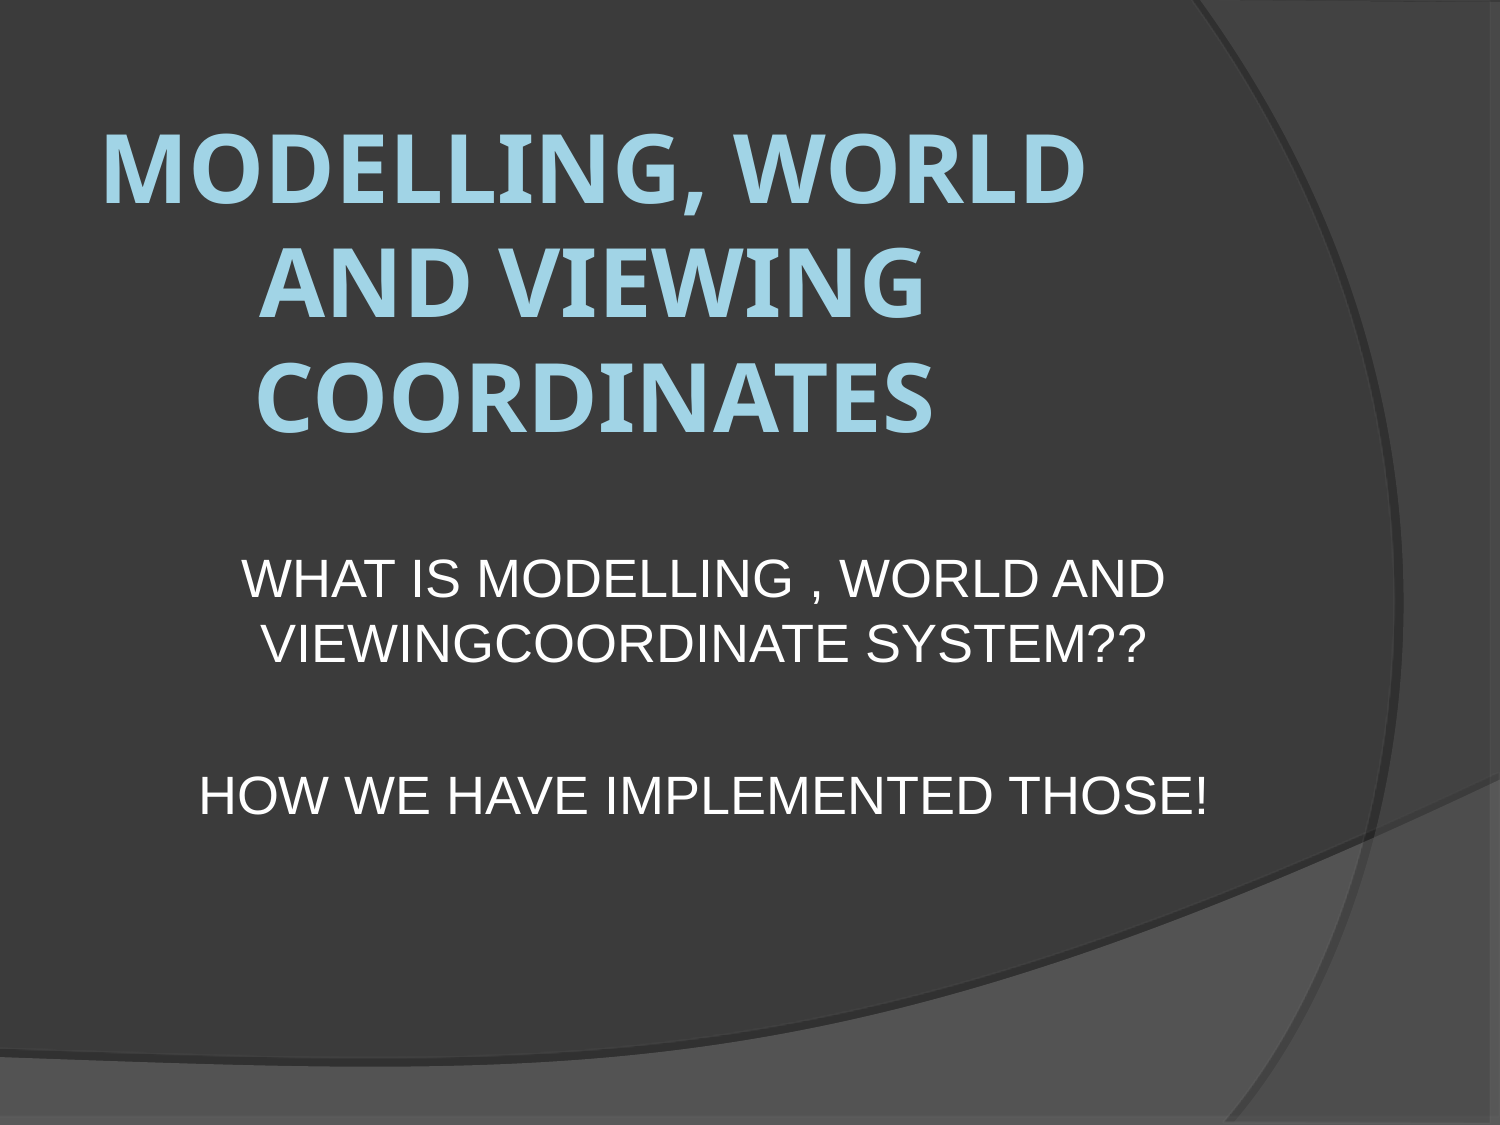

# MODELLING, world and viewing COORDINATEs
WHAT IS MODELLING , WORLD AND VIEWINGCOORDINATE SYSTEM??
HOW WE HAVE IMPLEMENTED THOSE!